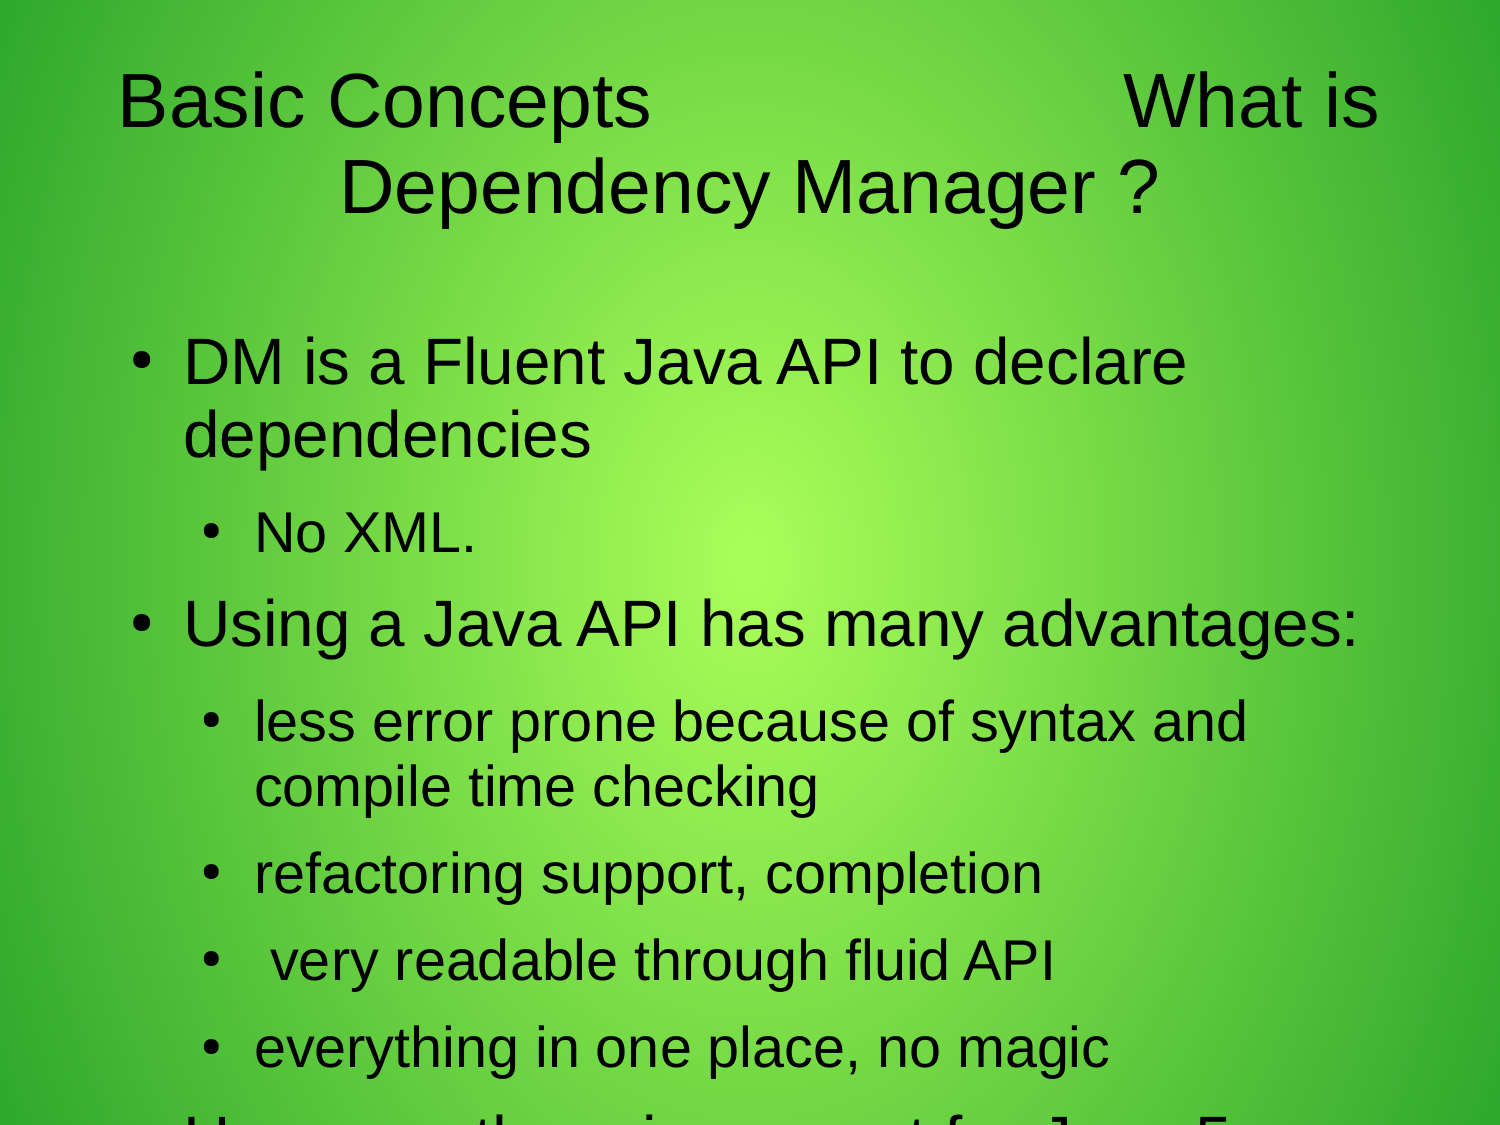

# Basic Concepts What is Dependency Manager ?
DM is a Fluent Java API to declare dependencies
No XML.
Using a Java API has many advantages:
less error prone because of syntax and compile time checking
refactoring support, completion
 very readable through fluid API
everything in one place, no magic
However, there is support for Java 5 annotations (BndTools plugin)
Support for Multi tenancy at the service level (Amdatu)